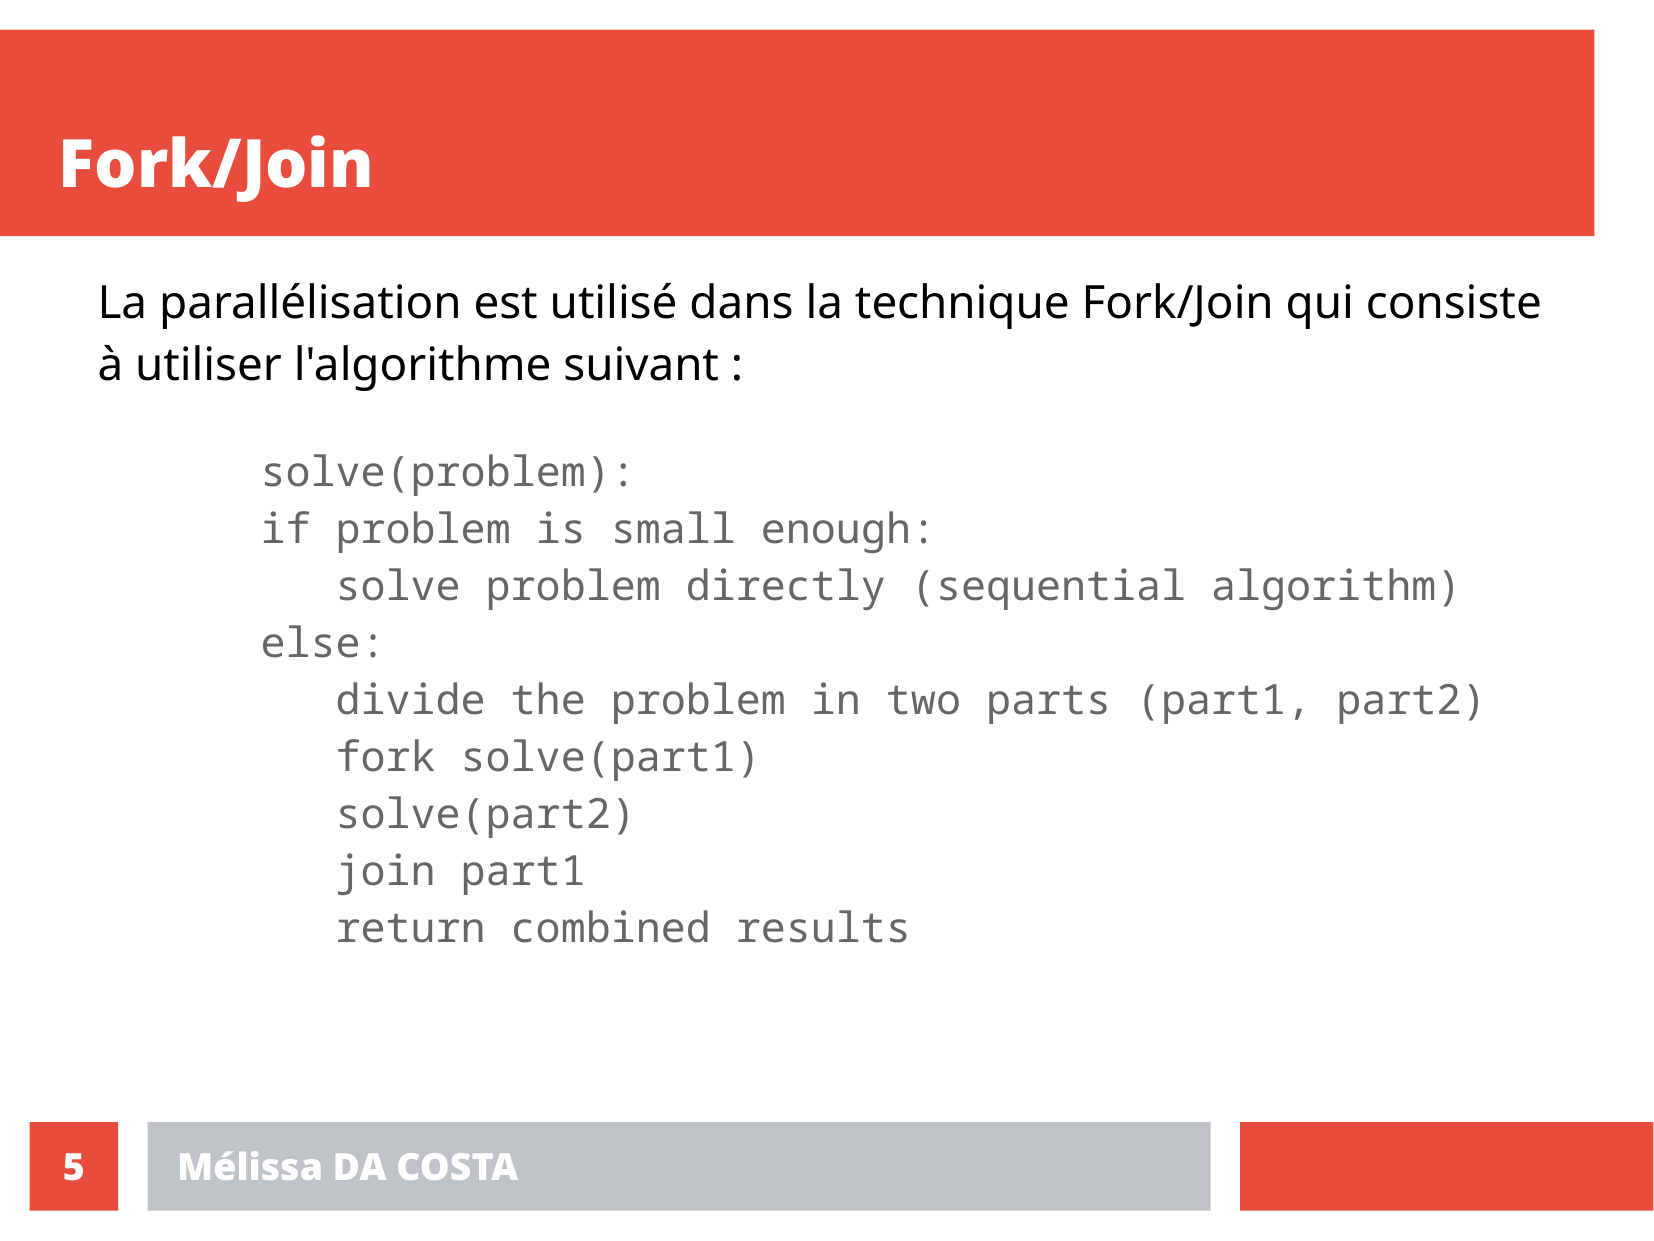

# Fork/Join
La parallélisation est utilisé dans la technique Fork/Join qui consiste à utiliser l'algorithme suivant :
 solve(problem):
 if problem is small enough:
 solve problem directly (sequential algorithm)
 else:
 divide the problem in two parts (part1, part2)
 fork solve(part1)
 solve(part2)
 join part1
 return combined results
5
Mélissa DA COSTA